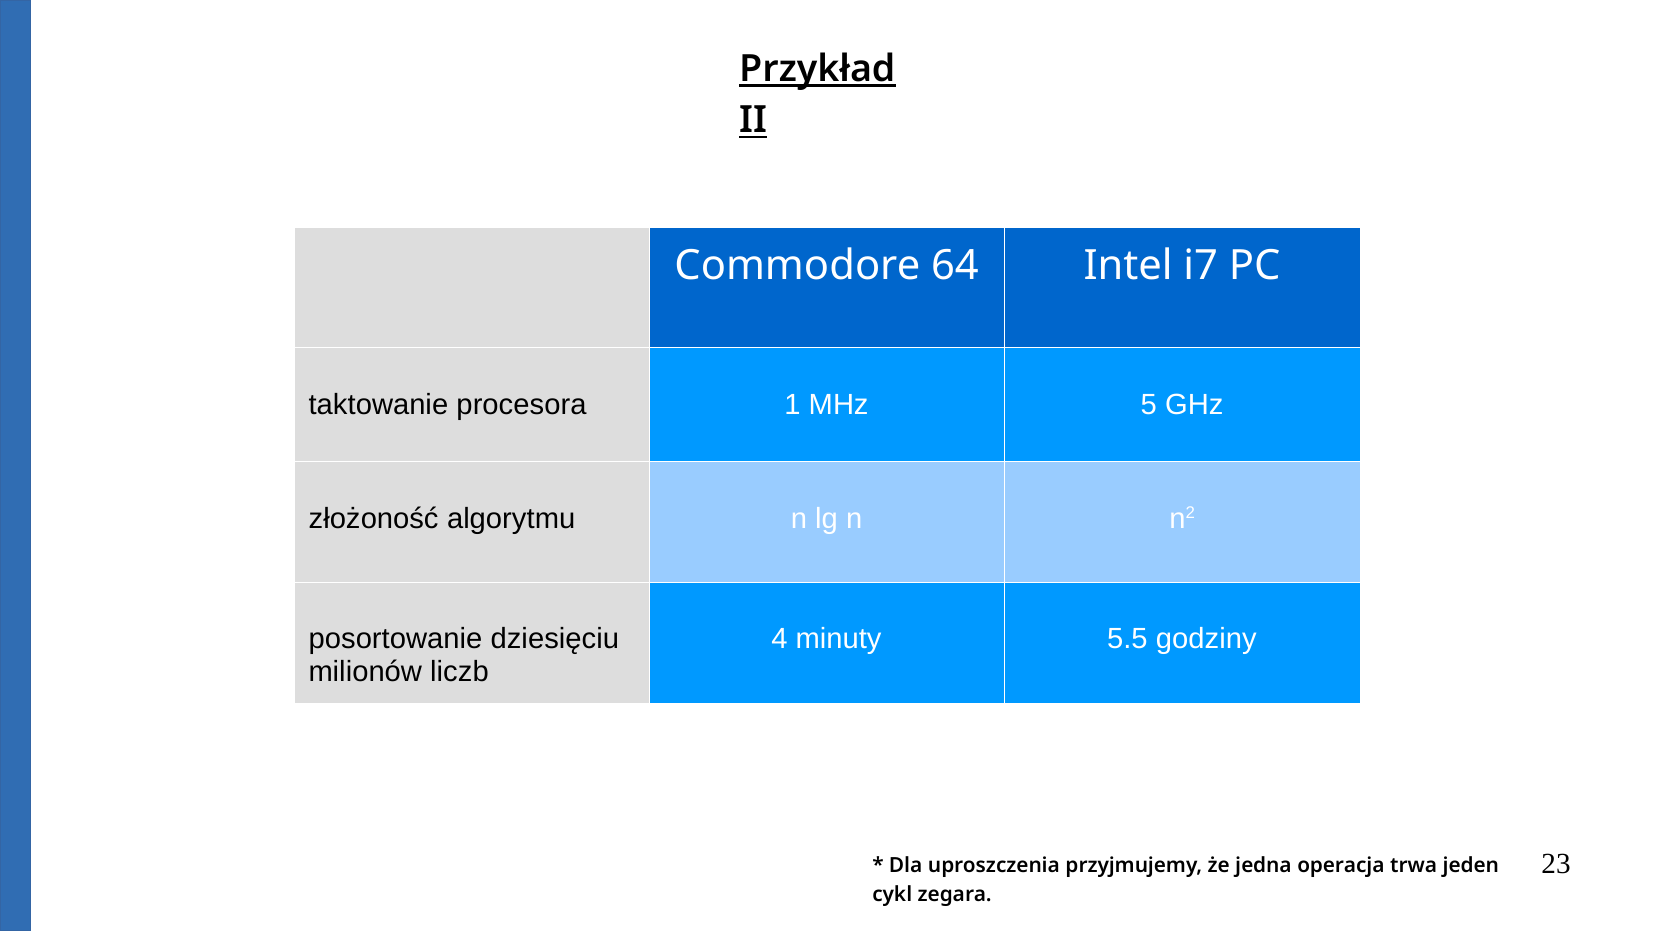

Przykład II
| | Commodore 64 | Intel i7 PC |
| --- | --- | --- |
| taktowanie procesora | 1 MHz | 5 GHz |
| złożoność algorytmu | n lg n | n2 |
| posortowanie dziesięciu milionów liczb | 4 minuty | 5.5 godziny |
* Dla uproszczenia przyjmujemy, że jedna operacja trwa jeden cykl zegara.
23